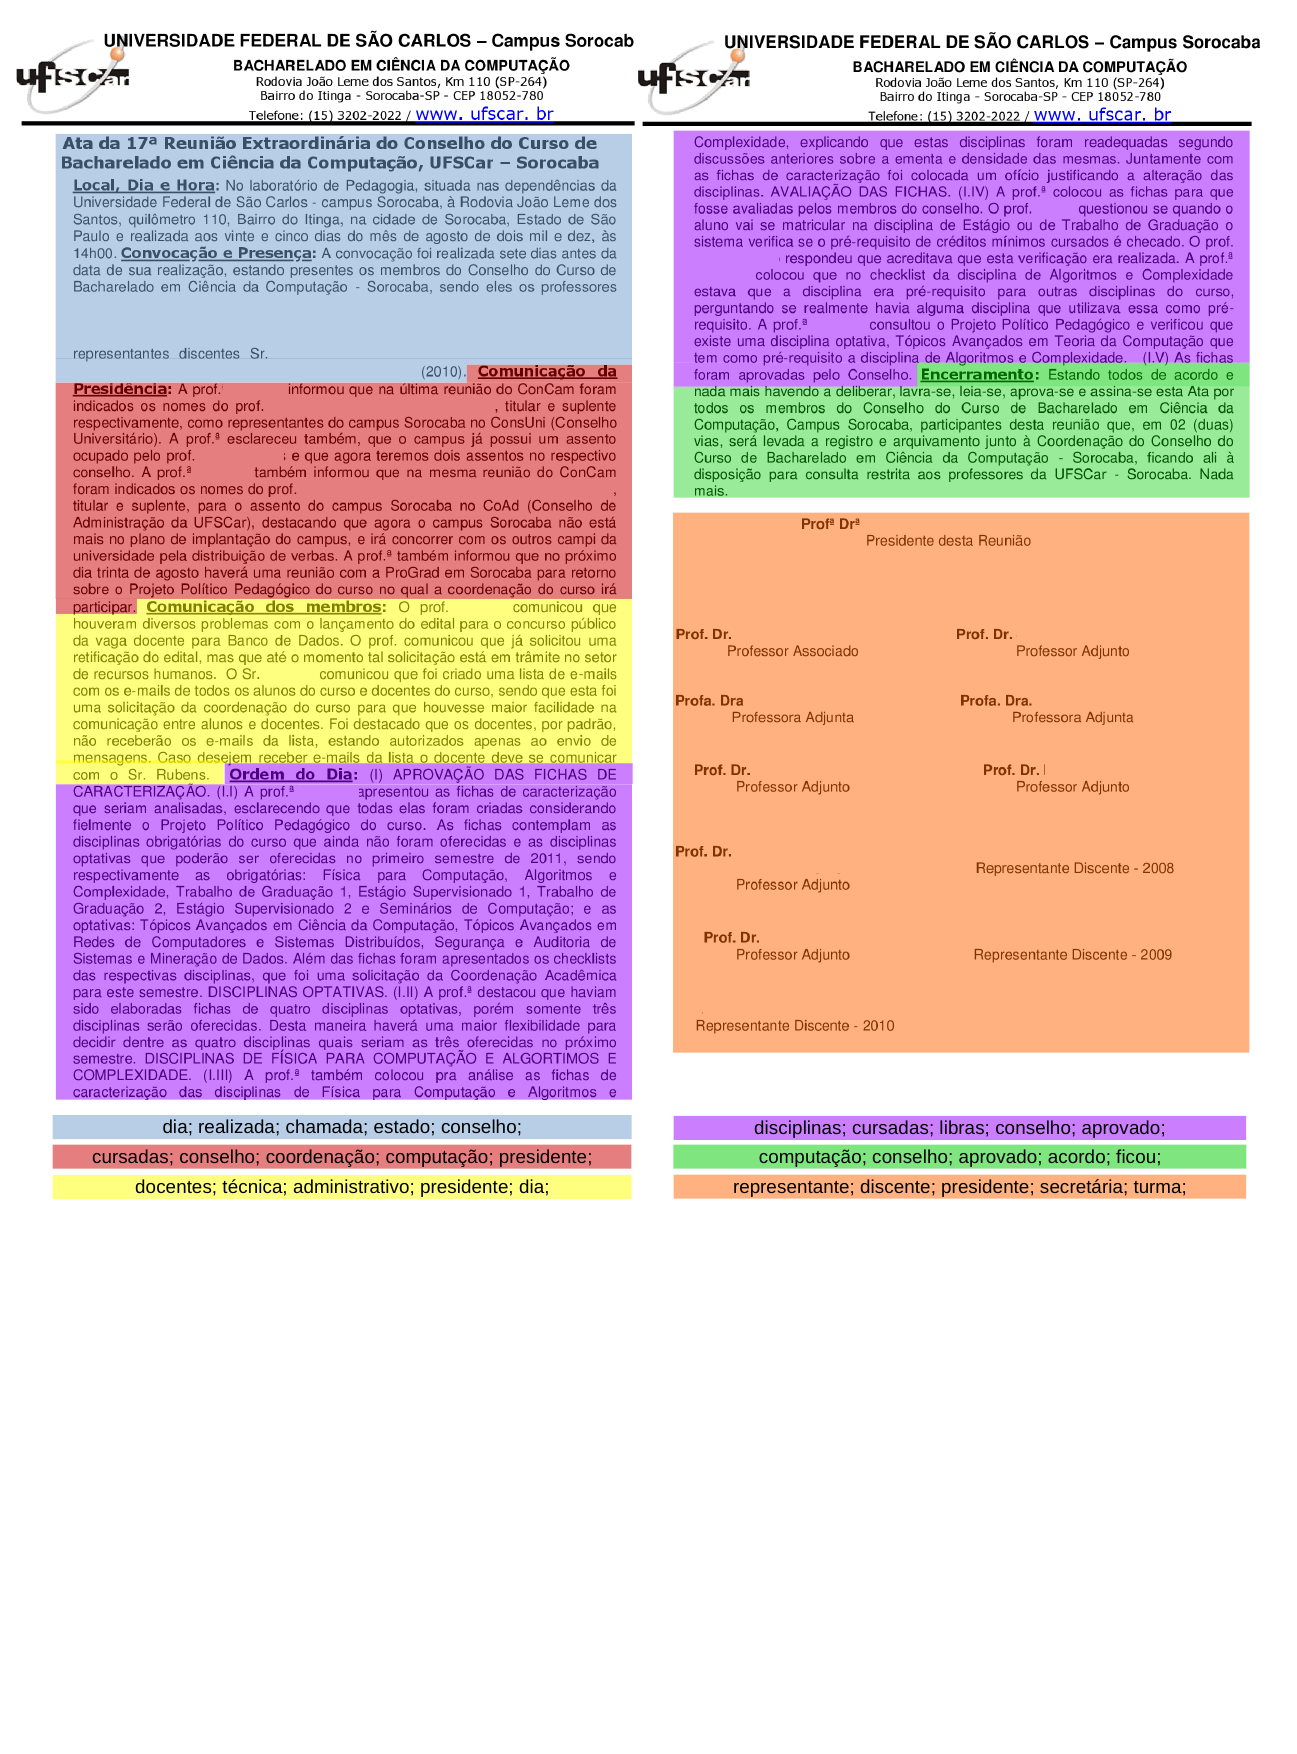

dia; realizada; chamada; estado; conselho;
disciplinas; cursadas; libras; conselho; aprovado;
computação; conselho; aprovado; acordo; ficou;
cursadas; conselho; coordenação; computação; presidente;
representante; discente; presidente; secretária; turma;
docentes; técnica; administrativo; presidente; dia;